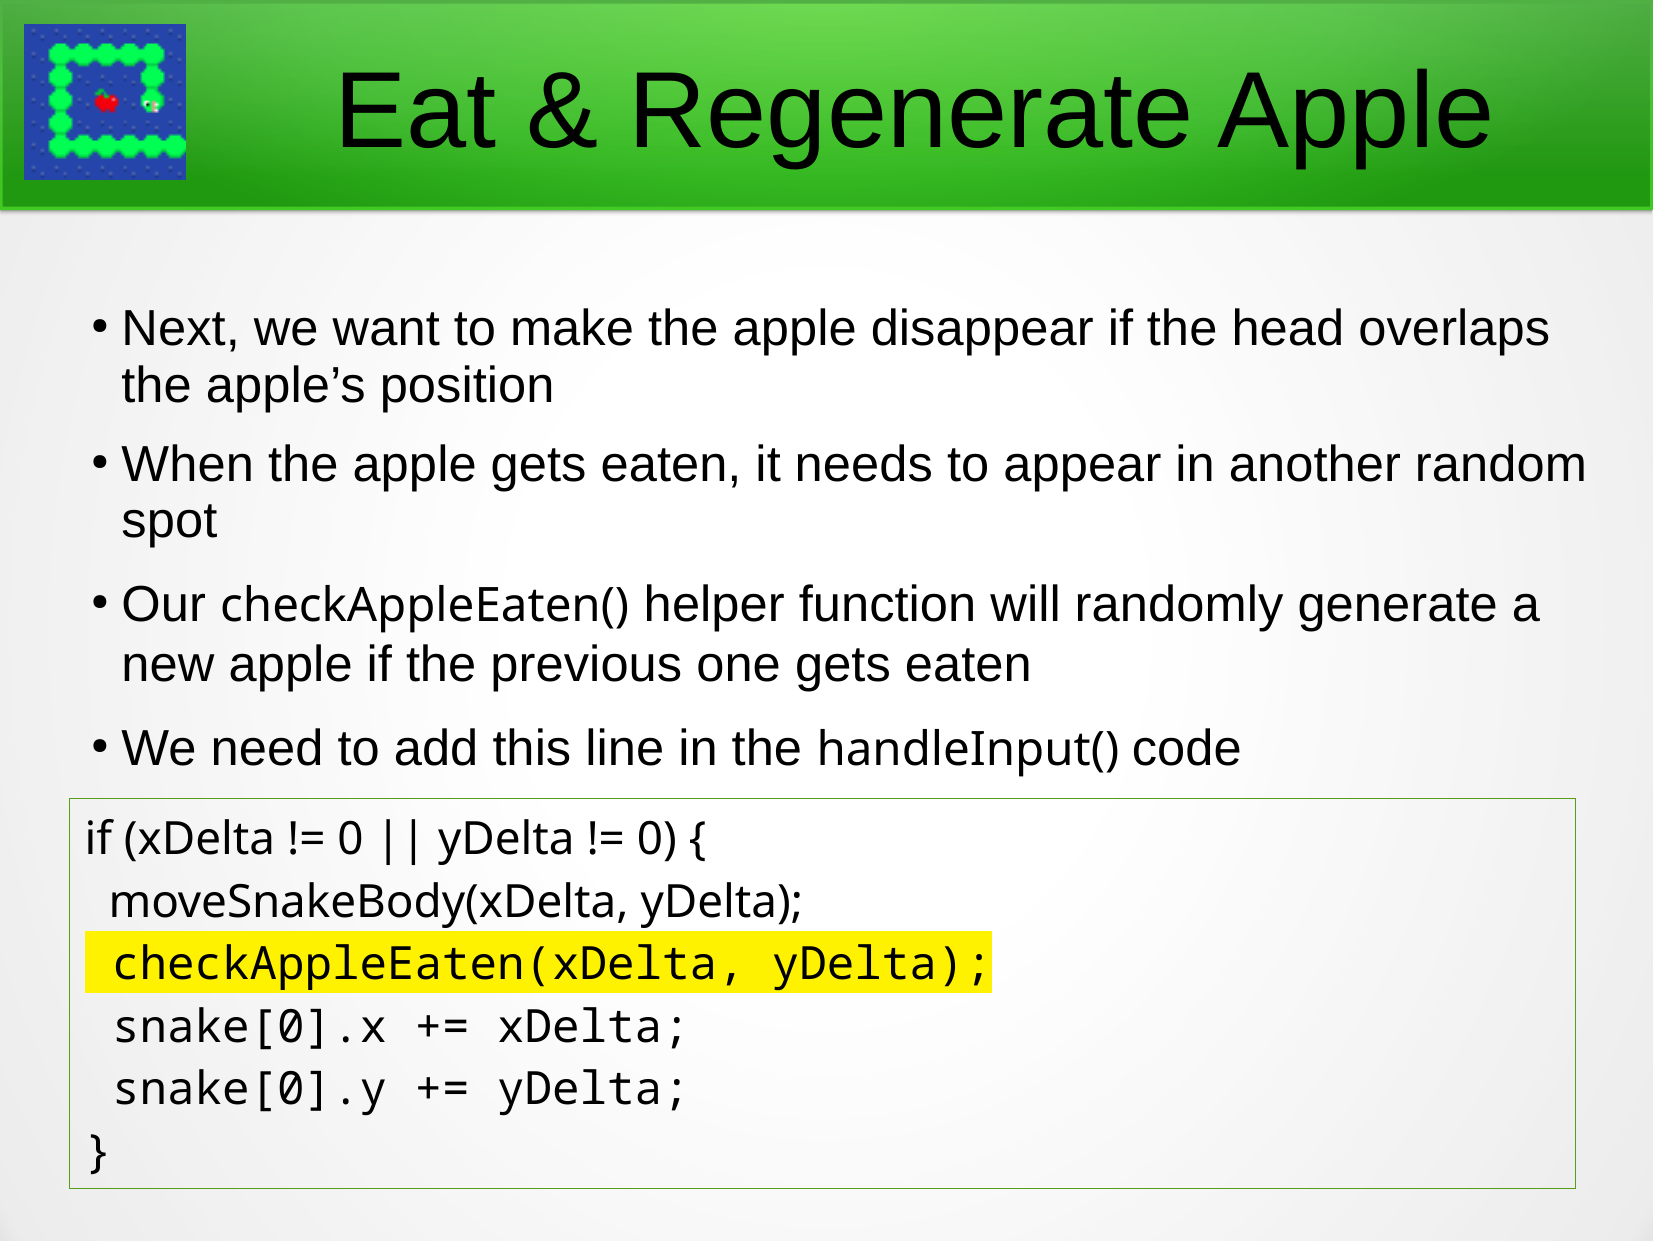

# Eat & Regenerate Apple
Next, we want to make the apple disappear if the head overlaps the apple’s position
When the apple gets eaten, it needs to appear in another random spot
Our checkAppleEaten() helper function will randomly generate a new apple if the previous one gets eaten
We need to add this line in the handleInput() code
if (xDelta != 0 || yDelta != 0) {
 moveSnakeBody(xDelta, yDelta);
 checkAppleEaten(xDelta, yDelta);
 snake[0].x += xDelta;
 snake[0].y += yDelta;
}